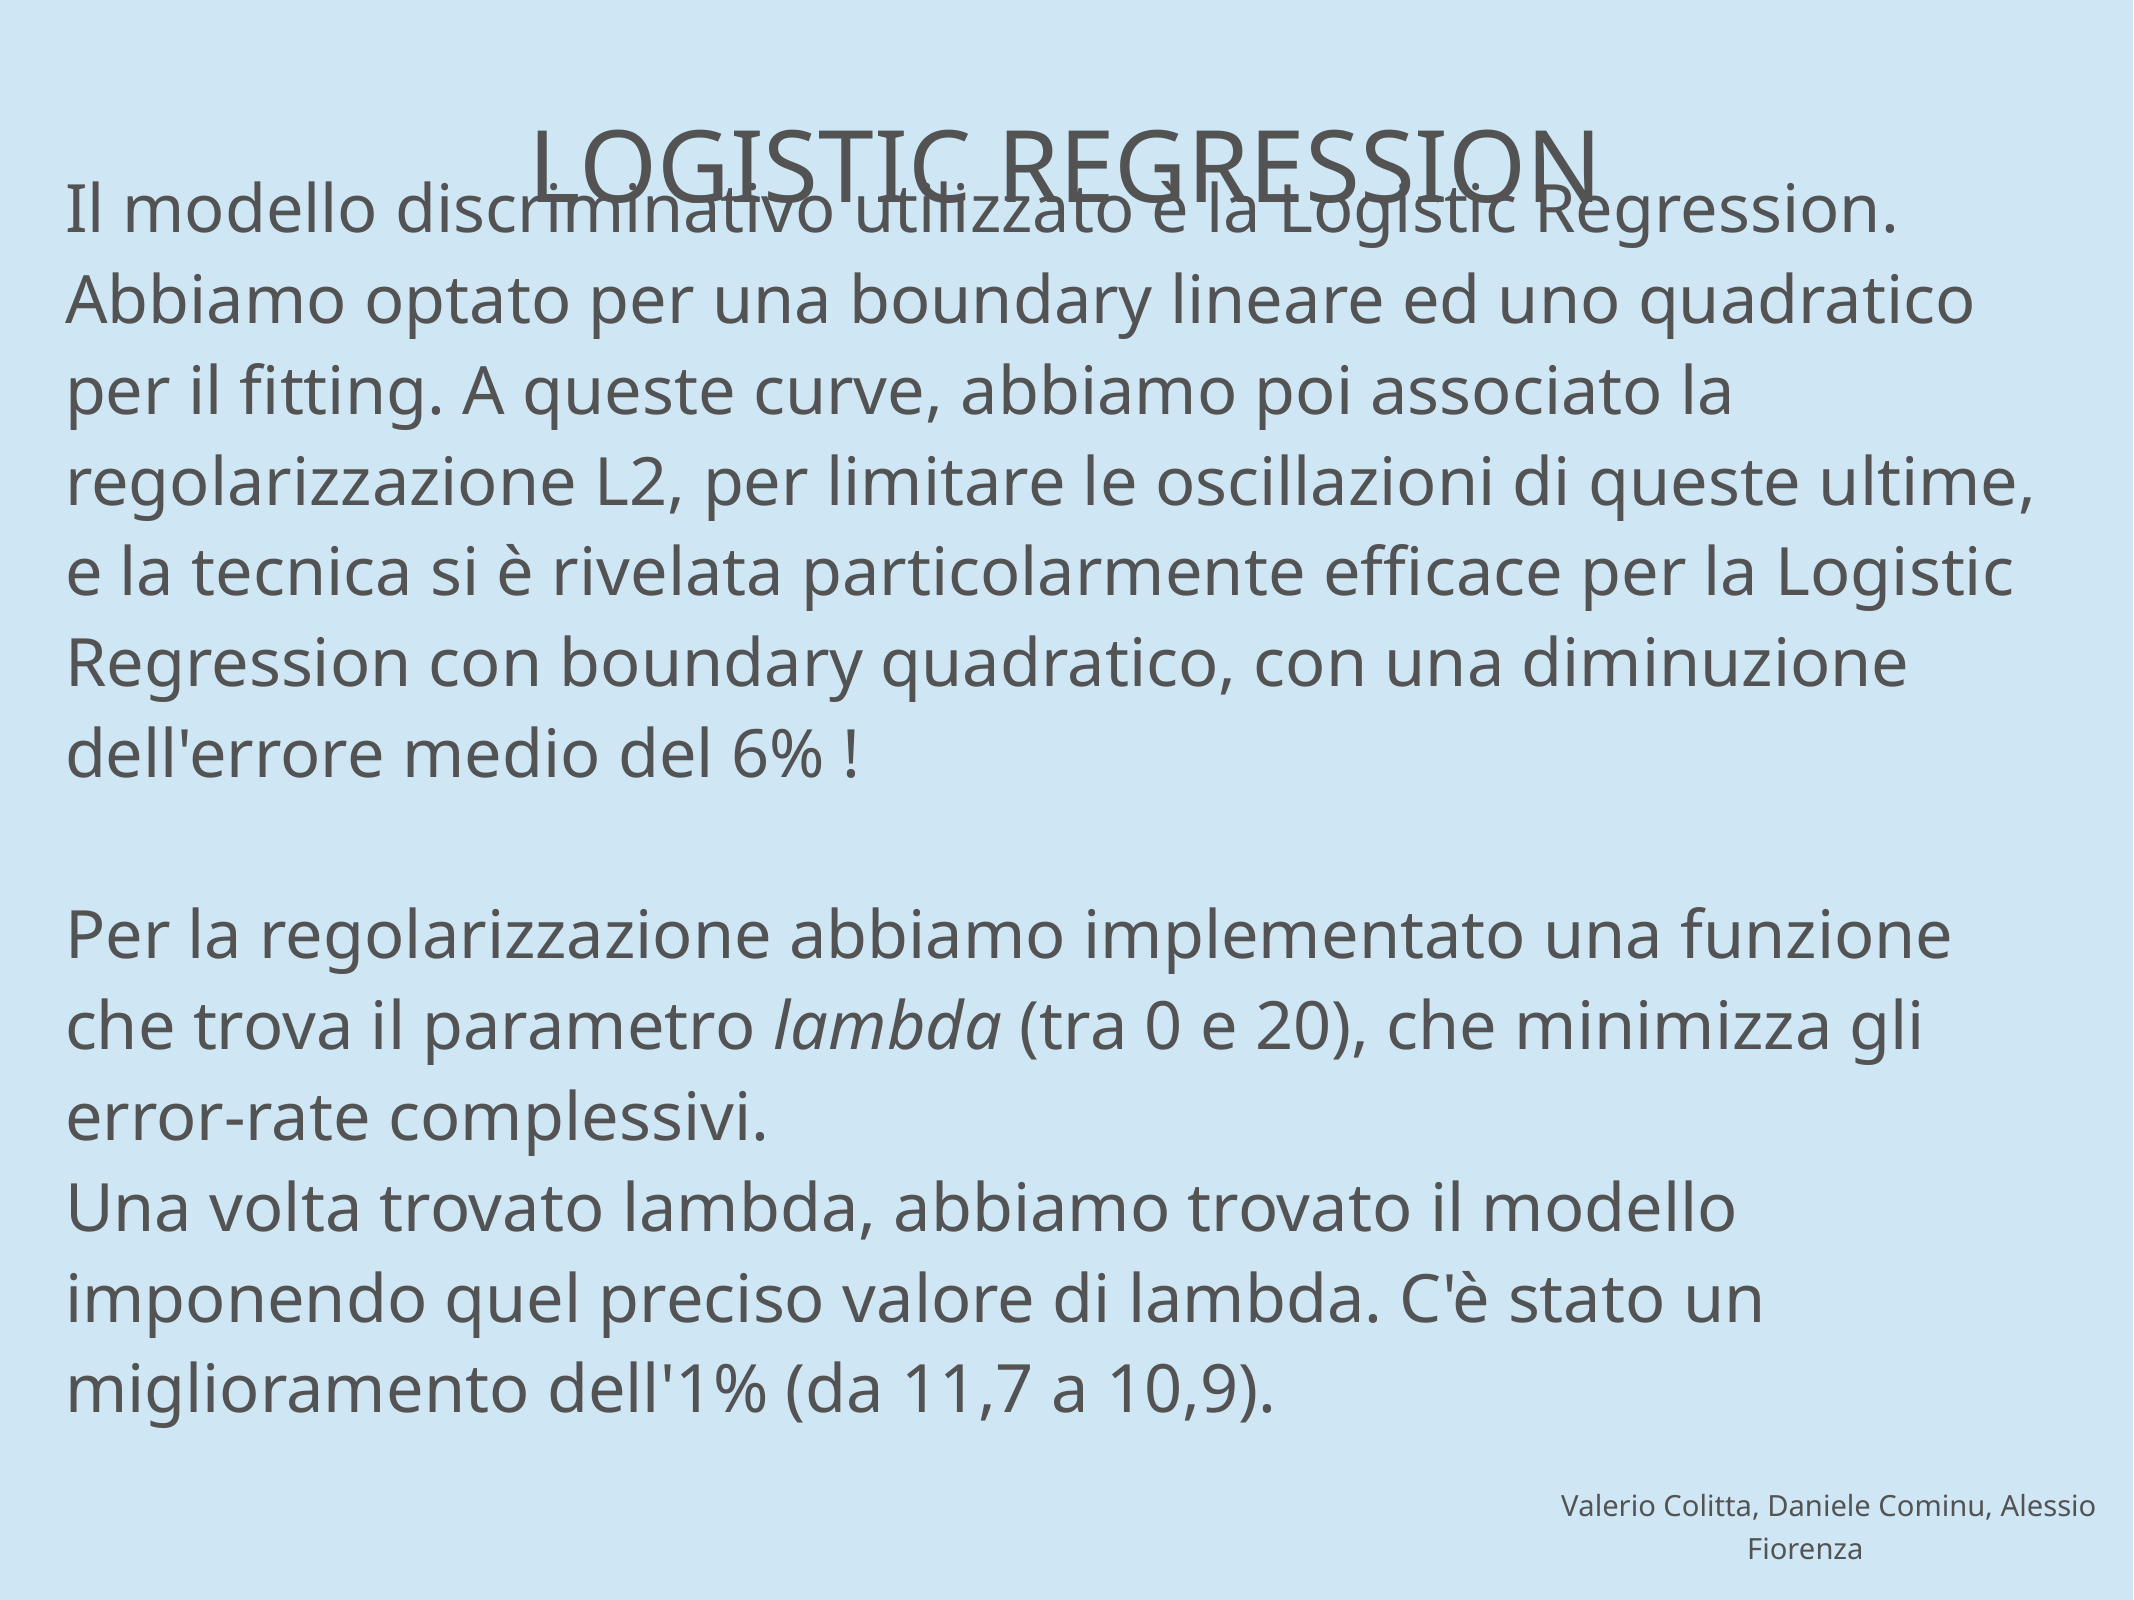

# LOGISTIC REGRESSION
Il modello discriminativo utilizzato è la Logistic Regression. Abbiamo optato per una boundary lineare ed uno quadratico per il fitting. A queste curve, abbiamo poi associato la regolarizzazione L2, per limitare le oscillazioni di queste ultime, e la tecnica si è rivelata particolarmente efficace per la Logistic Regression con boundary quadratico, con una diminuzione dell'errore medio del 6% !
Per la regolarizzazione abbiamo implementato una funzione che trova il parametro lambda (tra 0 e 20), che minimizza gli error-rate complessivi.
Una volta trovato lambda, abbiamo trovato il modello imponendo quel preciso valore di lambda. C'è stato un miglioramento dell'1% (da 11,7 a 10,9).
Valerio Colitta, Daniele Cominu, Alessio Fiorenza